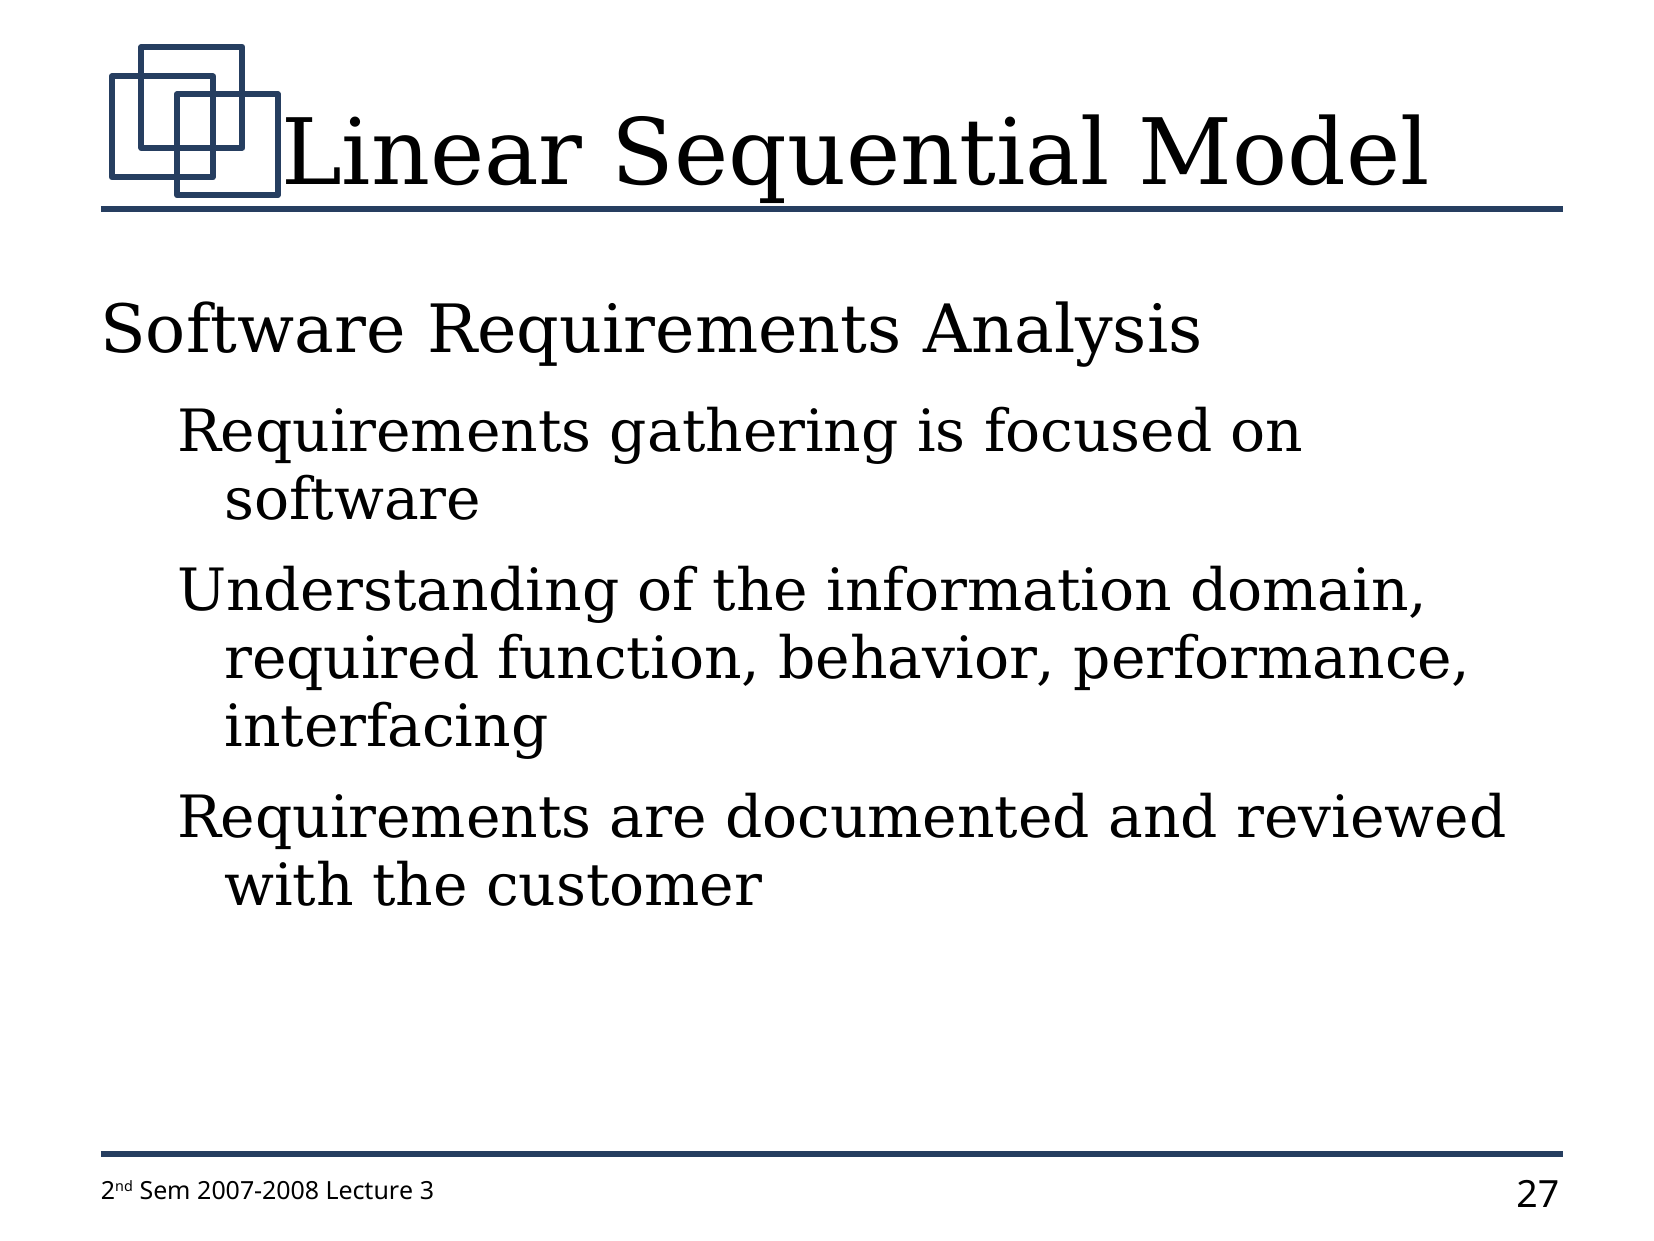

# Linear Sequential Model
Software Requirements Analysis
Requirements gathering is focused on software
Understanding of the information domain, required function, behavior, performance, interfacing
Requirements are documented and reviewed with the customer